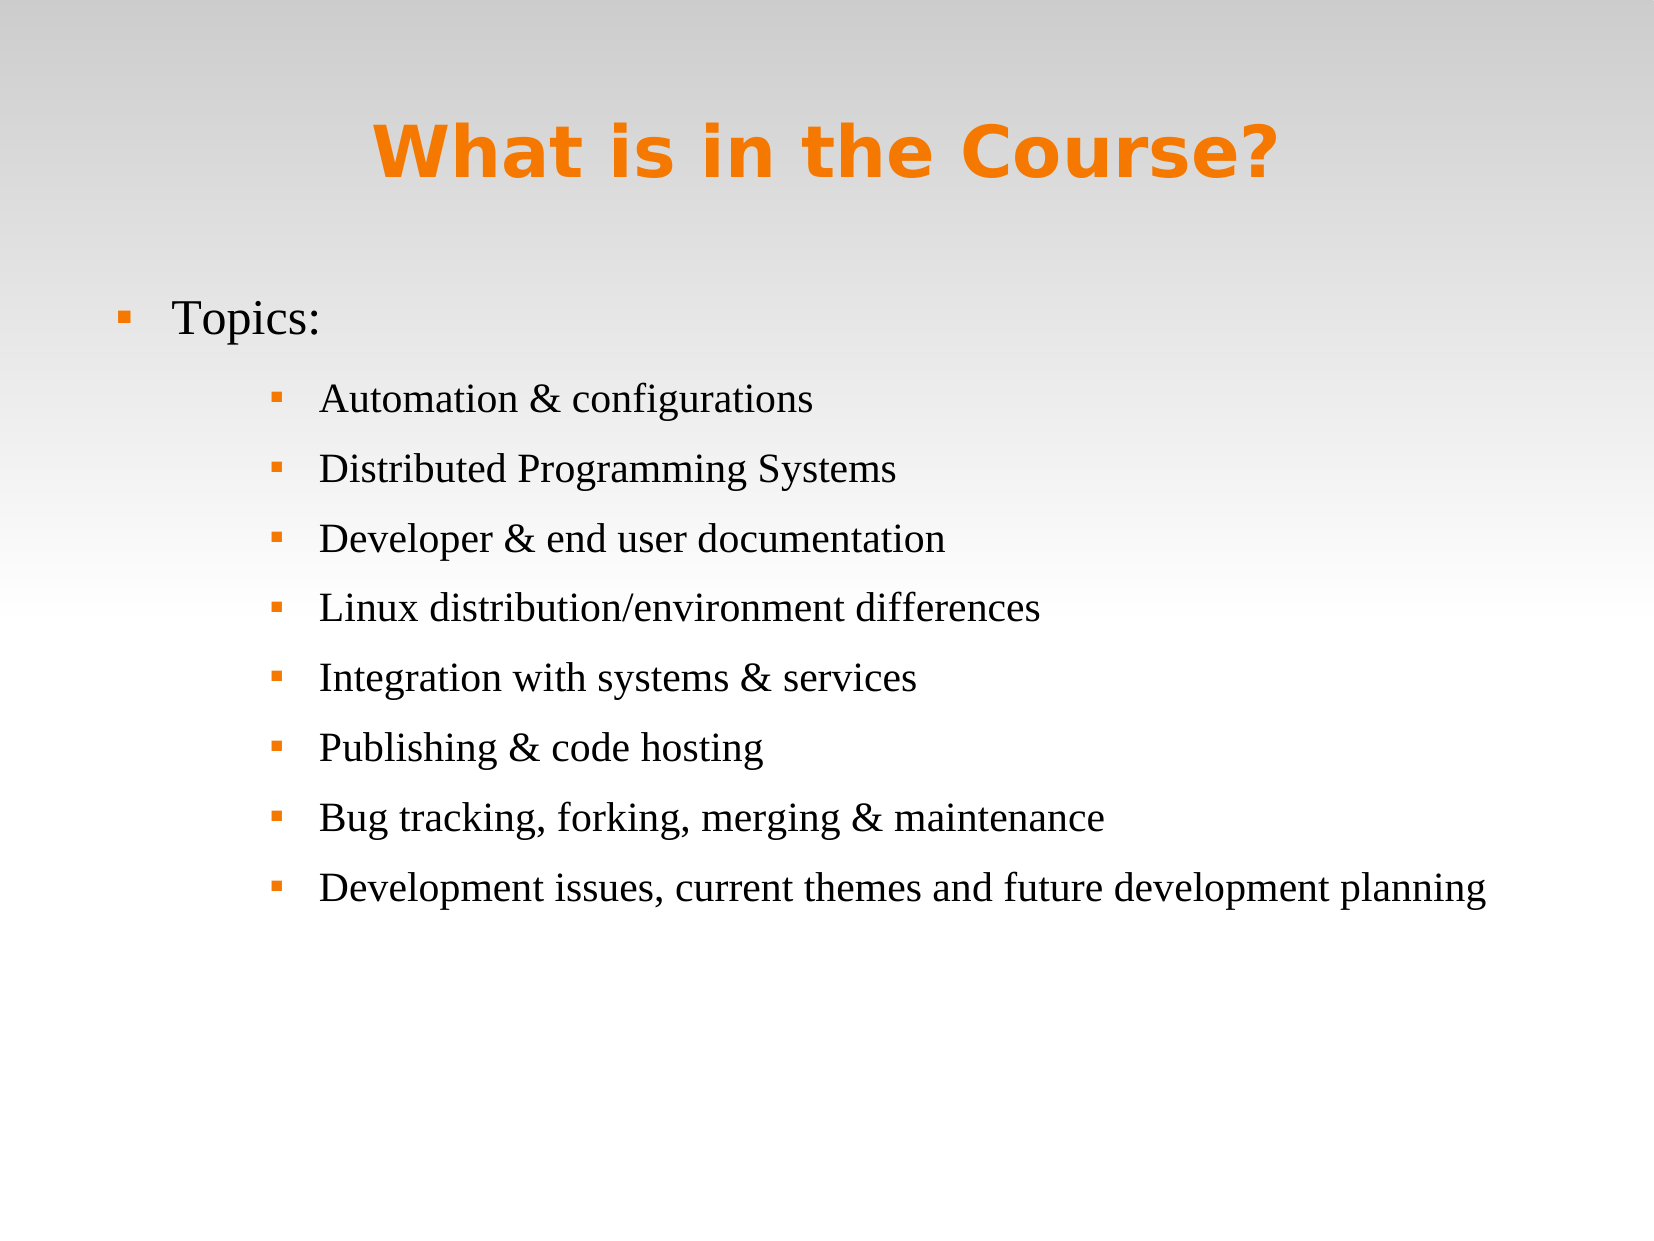

# What is in the Course?
Topics:
Automation & configurations
Distributed Programming Systems
Developer & end user documentation
Linux distribution/environment differences
Integration with systems & services
Publishing & code hosting
Bug tracking, forking, merging & maintenance
Development issues, current themes and future development planning